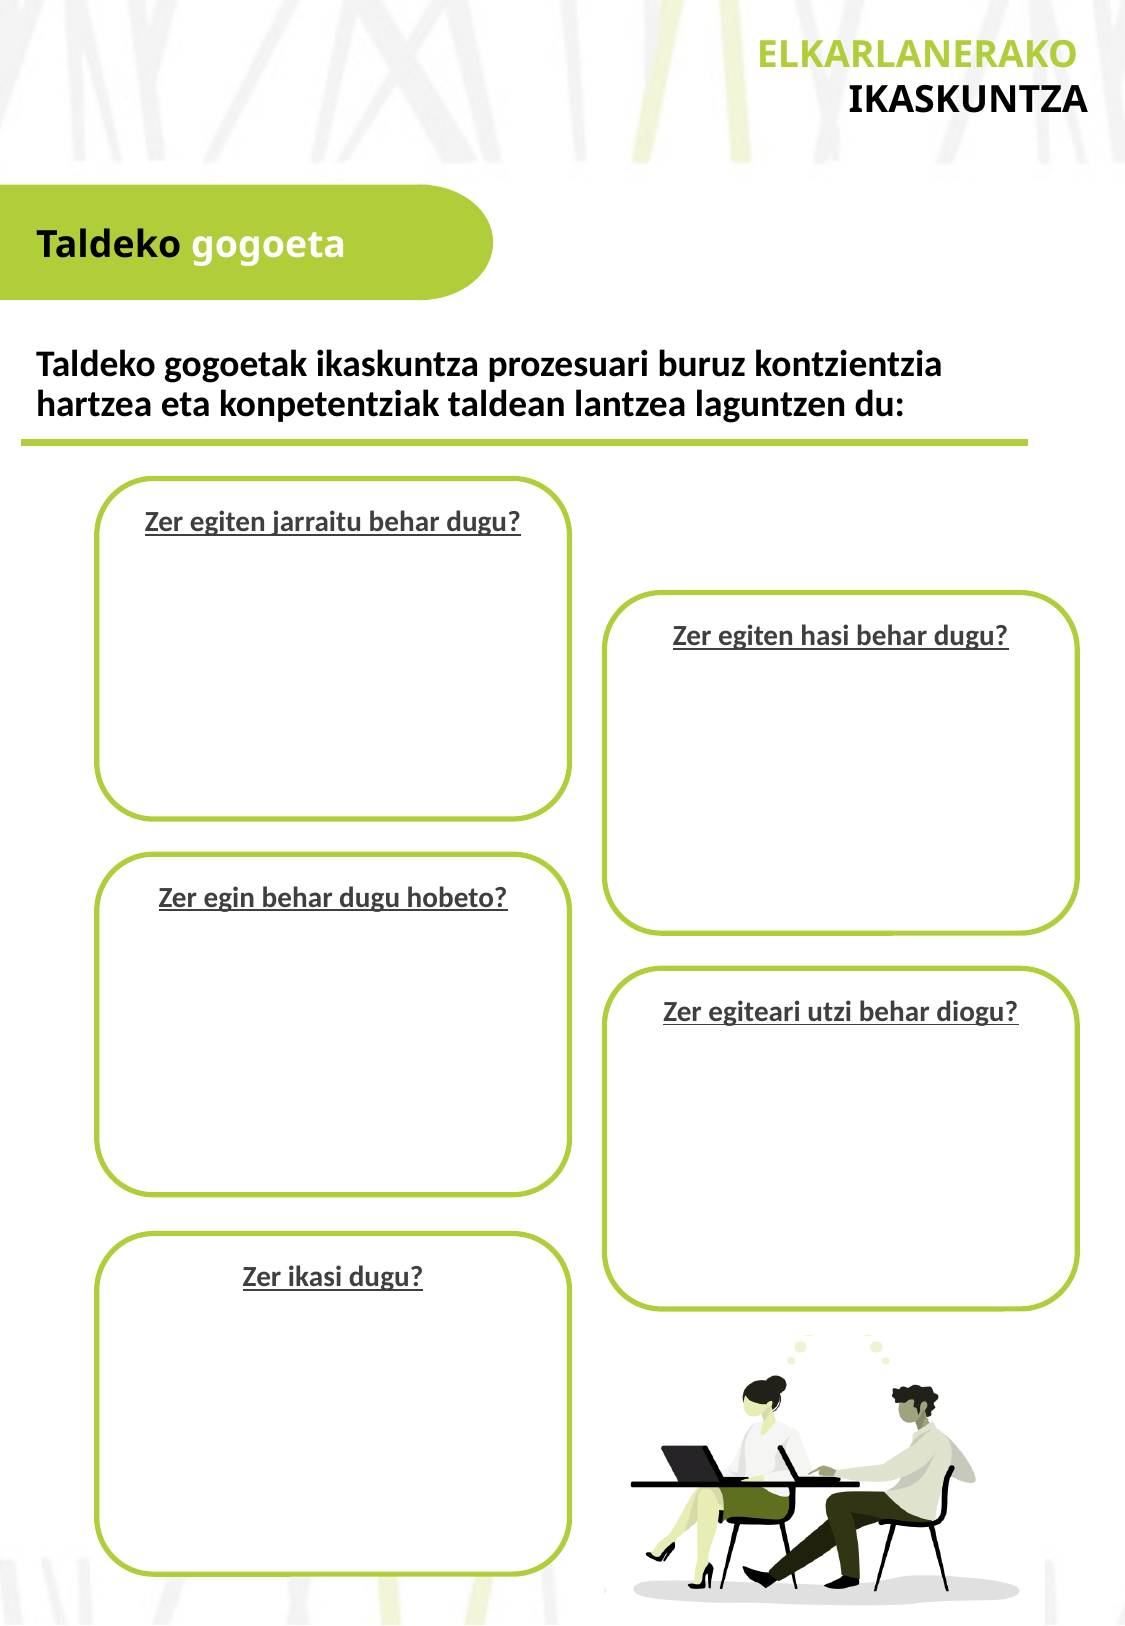

ELKARLANERAKO
IKASKUNTZA
Taldeko gogoeta
Taldeko gogoetak ikaskuntza prozesuari buruz kontzientzia hartzea eta konpetentziak taldean lantzea laguntzen du:
Zer egiten jarraitu behar dugu?
Zer egiten hasi behar dugu?
Zer egin behar dugu hobeto?
Zer egiteari utzi behar diogu?
Zer ikasi dugu?